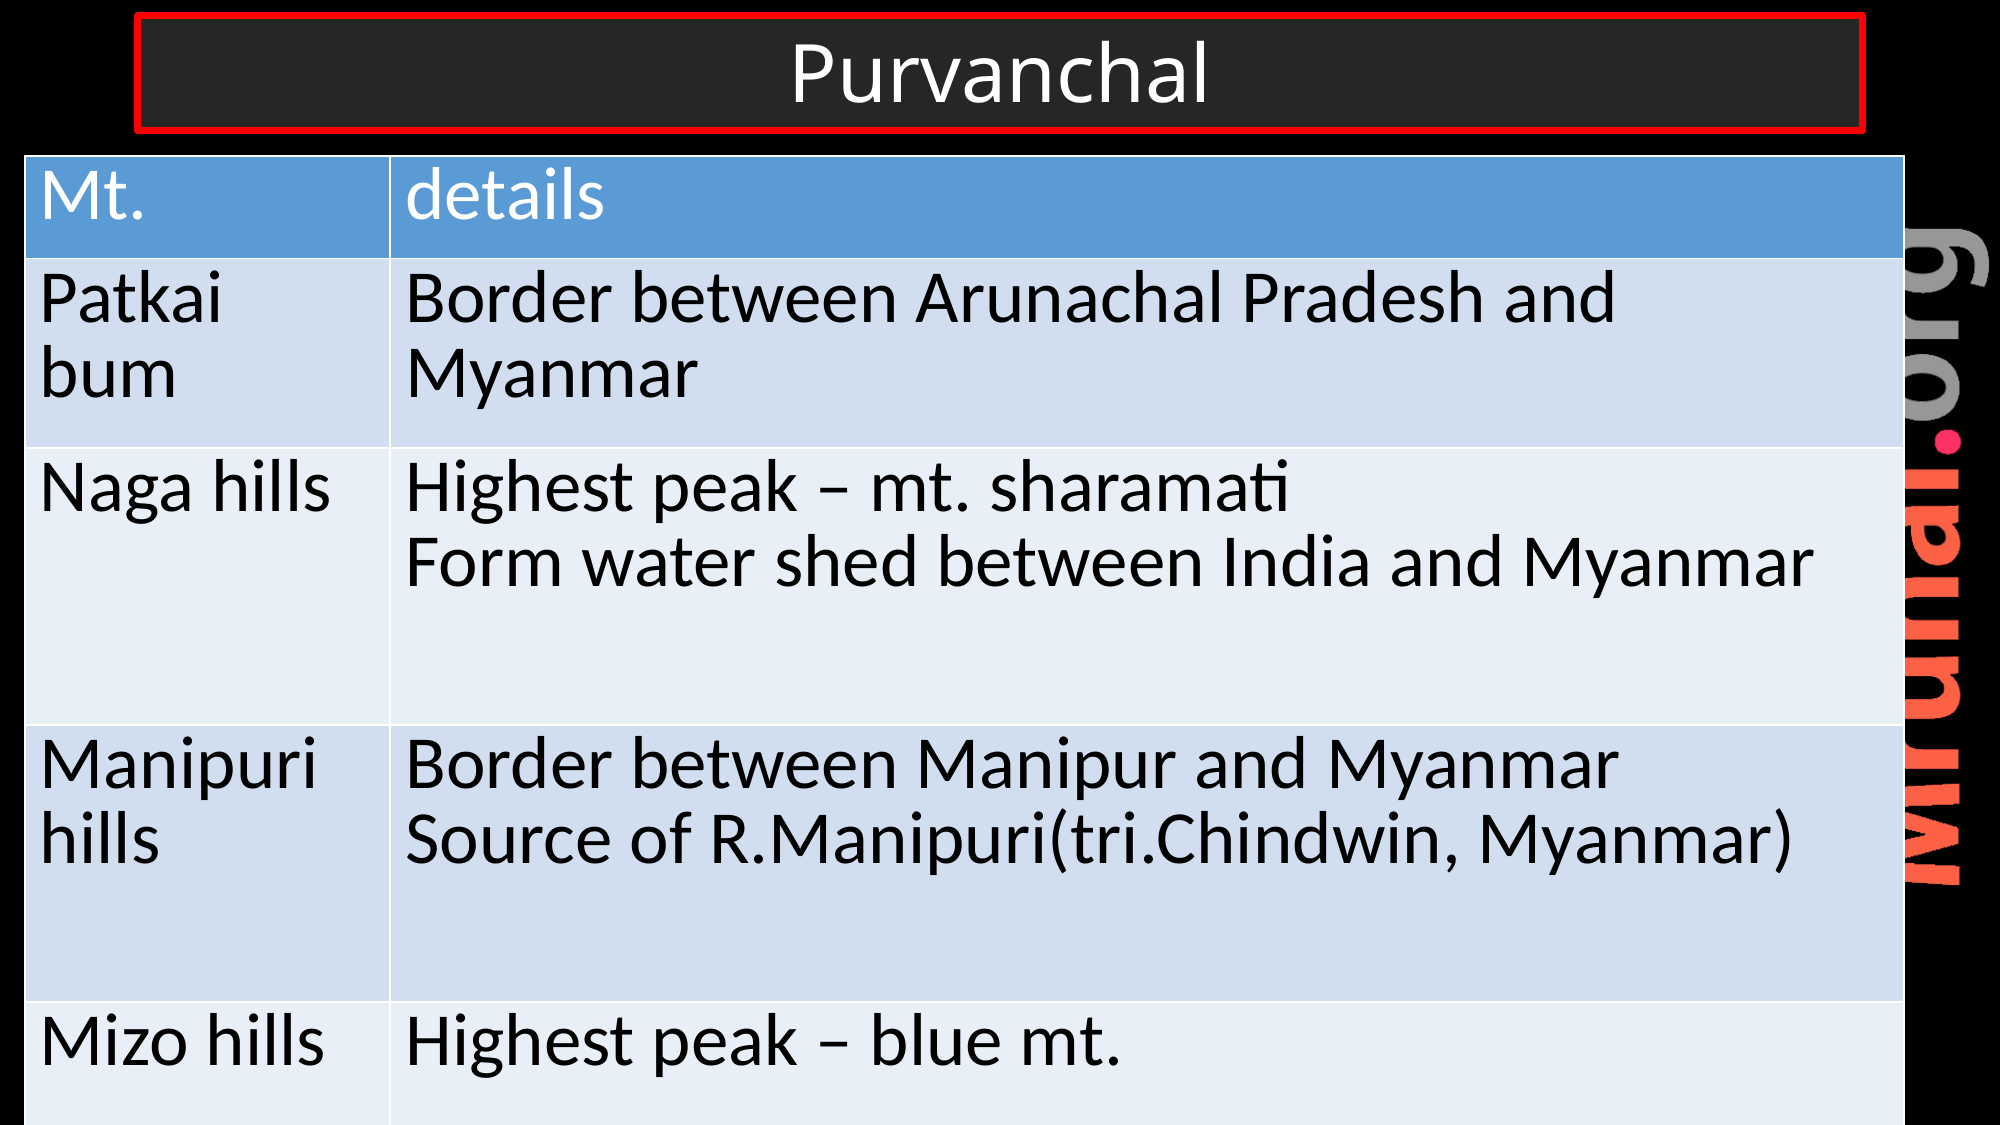

# Purvanchal
| Mt. | details |
| --- | --- |
| Patkai bum | Border between Arunachal Pradesh and Myanmar |
| Naga hills | Highest peak – mt. sharamati Form water shed between India and Myanmar |
| Manipuri hills | Border between Manipur and Myanmar Source of R.Manipuri(tri.Chindwin, Myanmar) |
| Mizo hills | Highest peak – blue mt. |